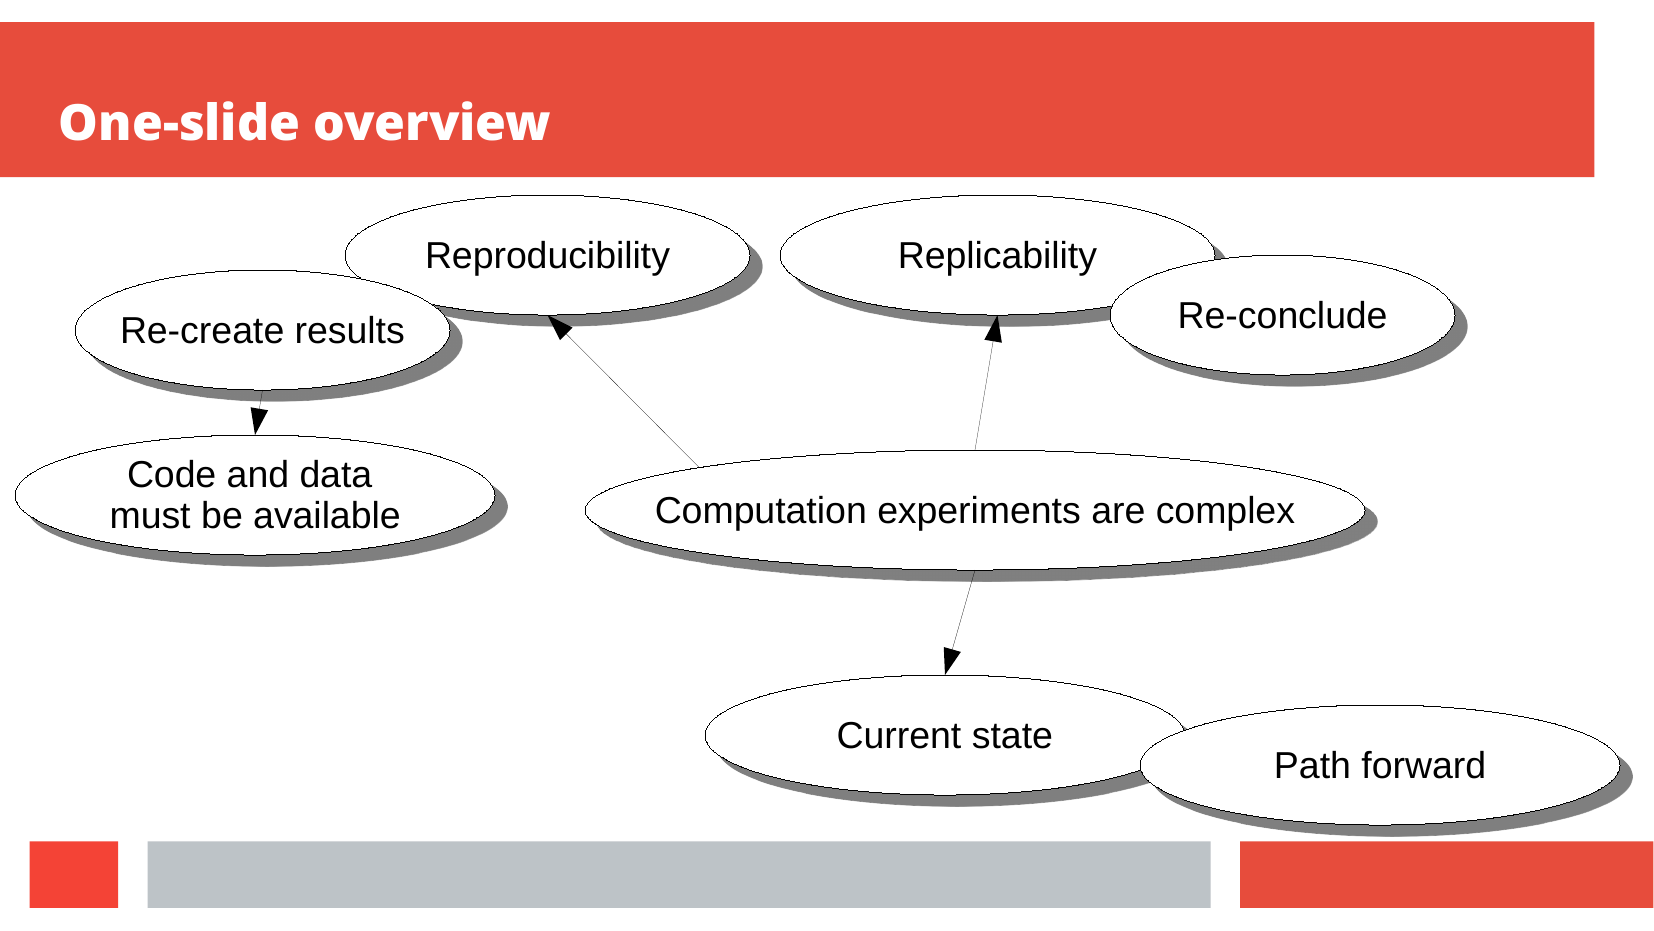

# One-slide overview
Reproducibility
Replicability
Re-conclude
Re-create results
Code and data
must be available
Computation experiments are complex
Current state
Path forward